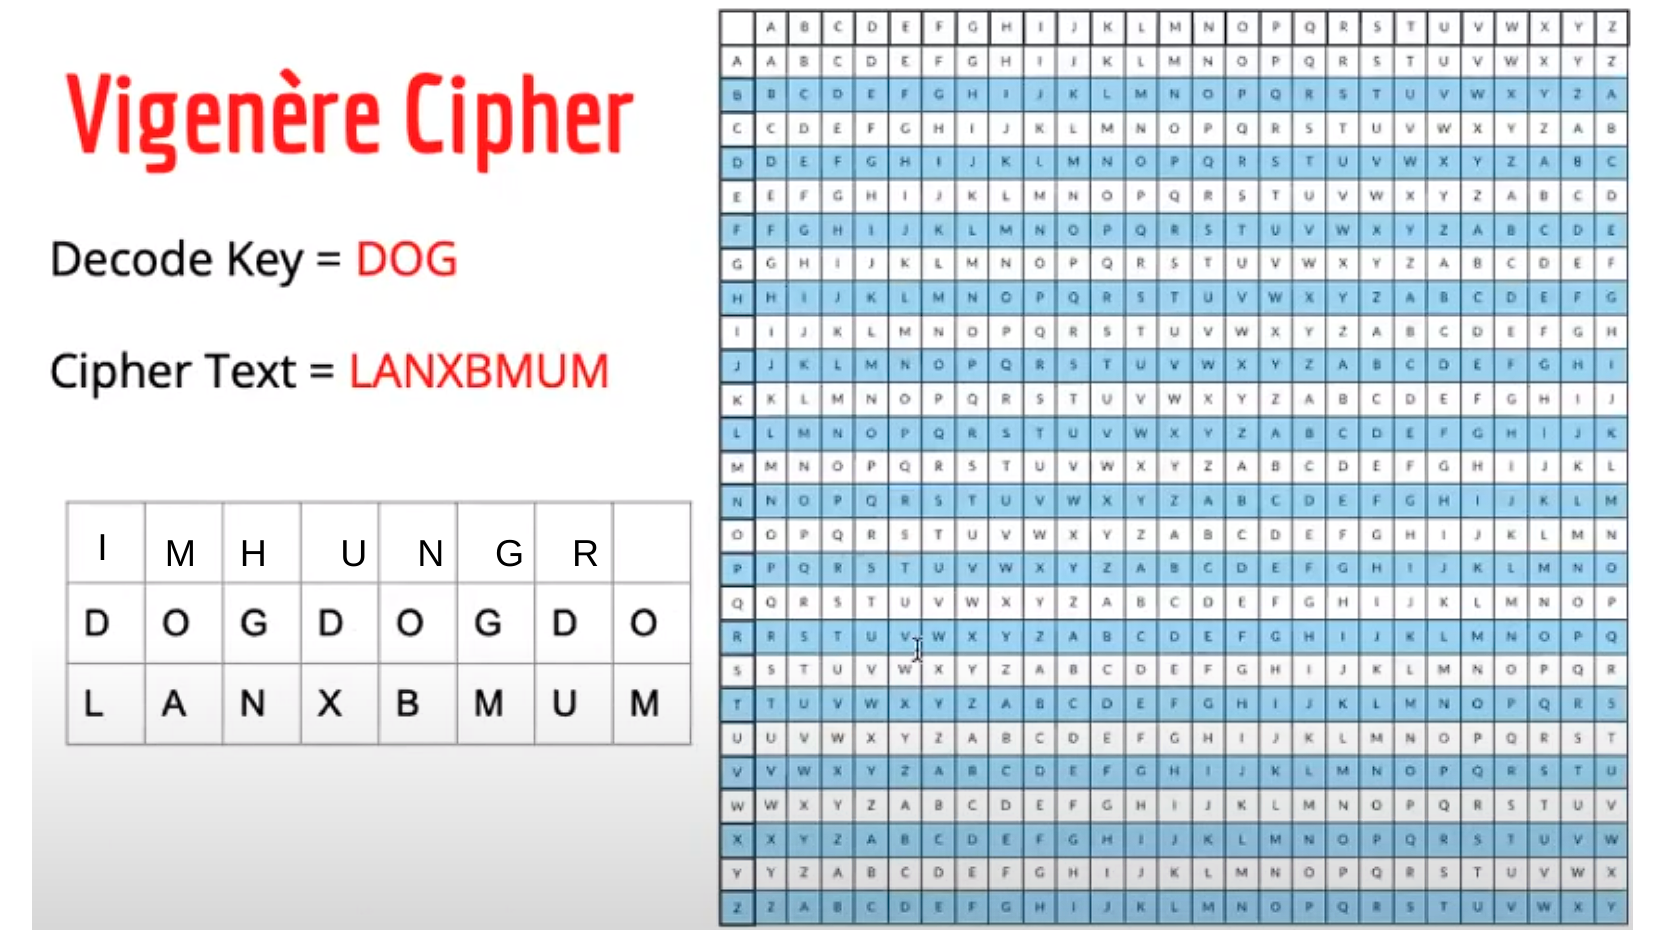

# Vigenere Cipher
I
M
H
U
N
G
R